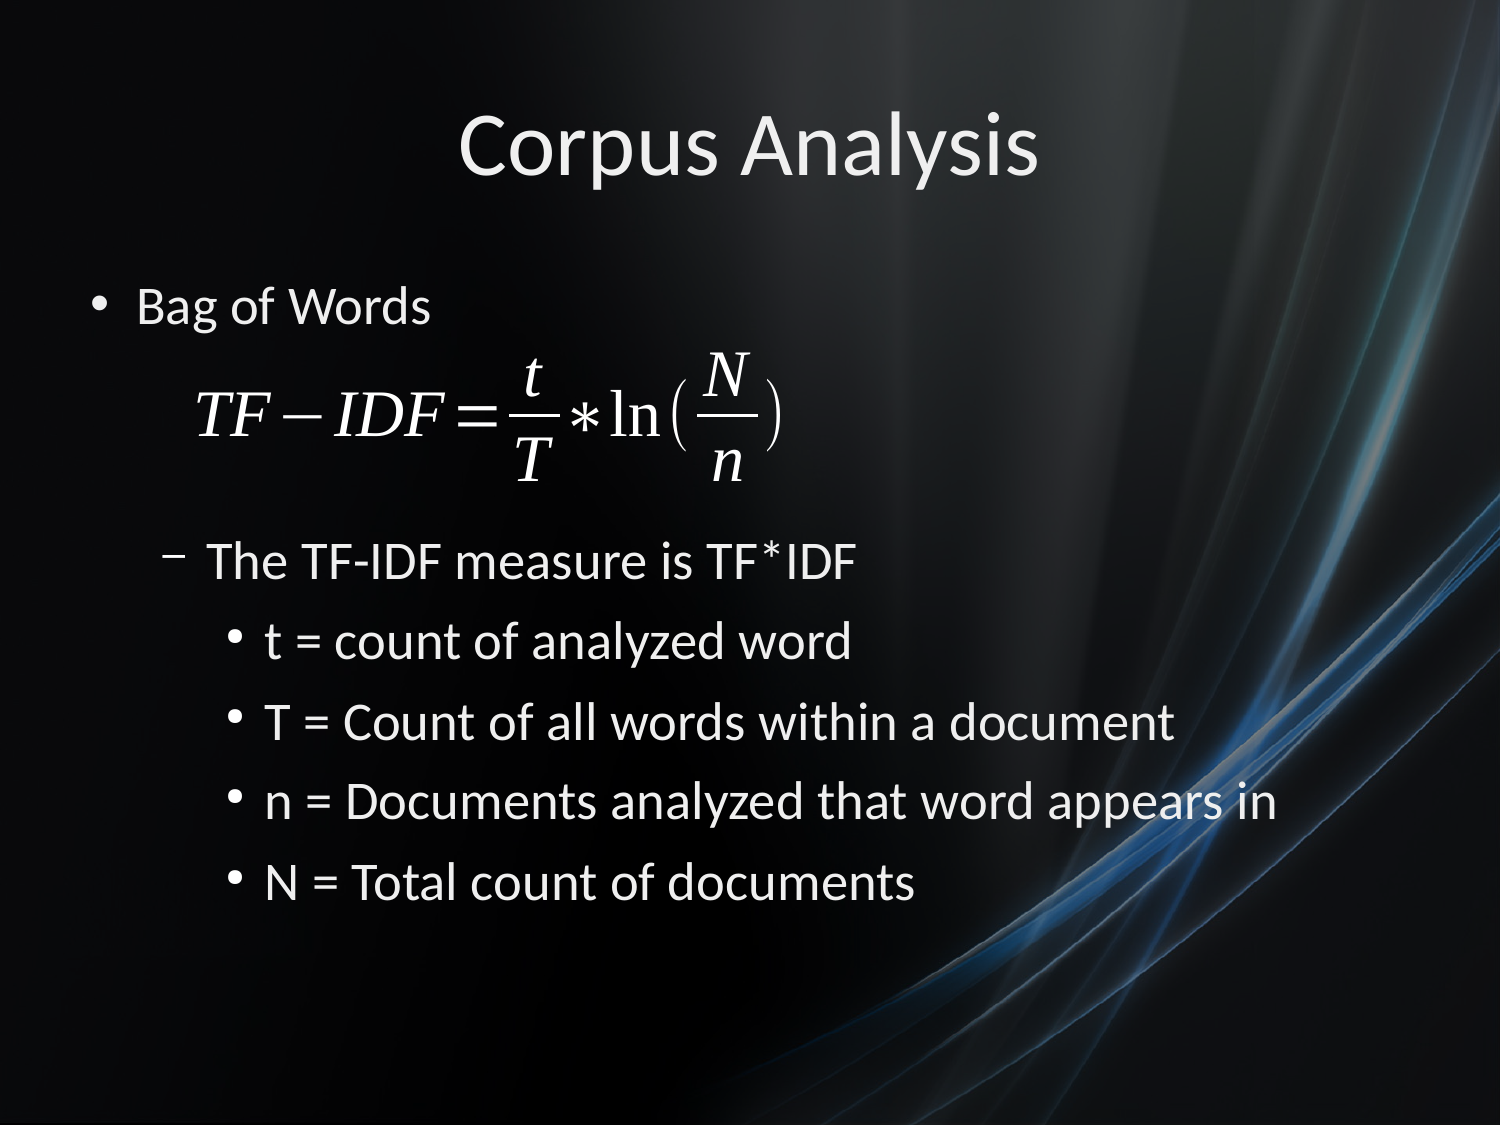

# Corpus Analysis
Bag of Words
The TF-IDF measure is TF*IDF
t = count of analyzed word
T = Count of all words within a document
n = Documents analyzed that word appears in
N = Total count of documents